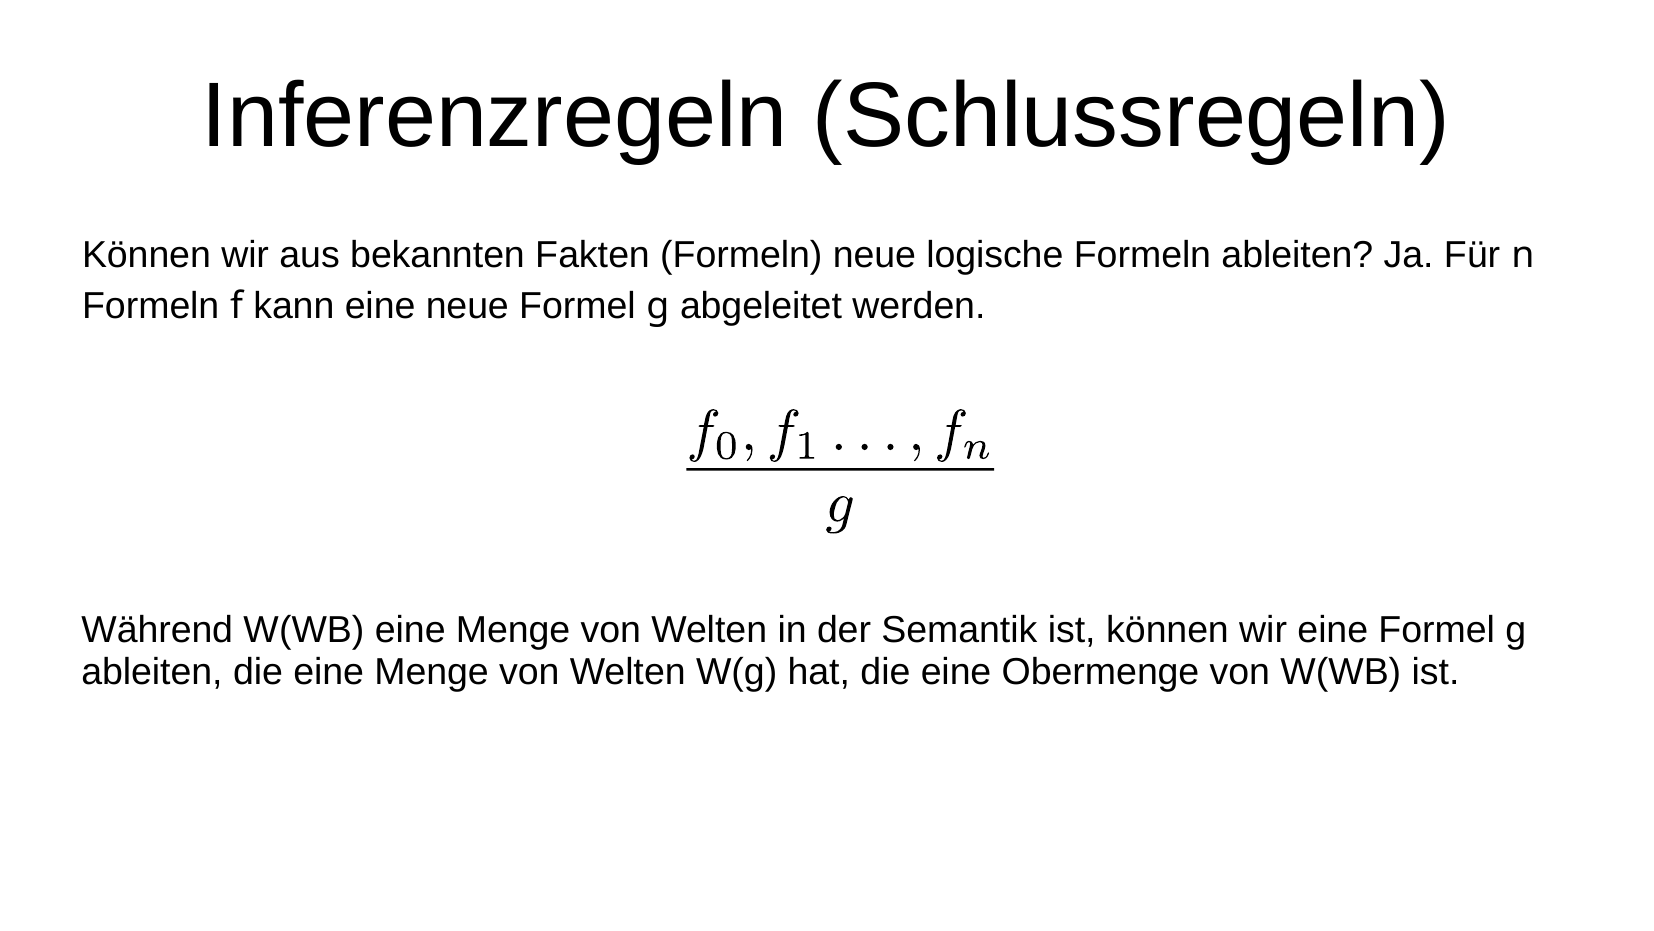

# Inferenzregeln (Schlussregeln)
Können wir aus bekannten Fakten (Formeln) neue logische Formeln ableiten? Ja. Für n Formeln f kann eine neue Formel g abgeleitet werden.
Während W(WB) eine Menge von Welten in der Semantik ist, können wir eine Formel g ableiten, die eine Menge von Welten W(g) hat, die eine Obermenge von W(WB) ist.